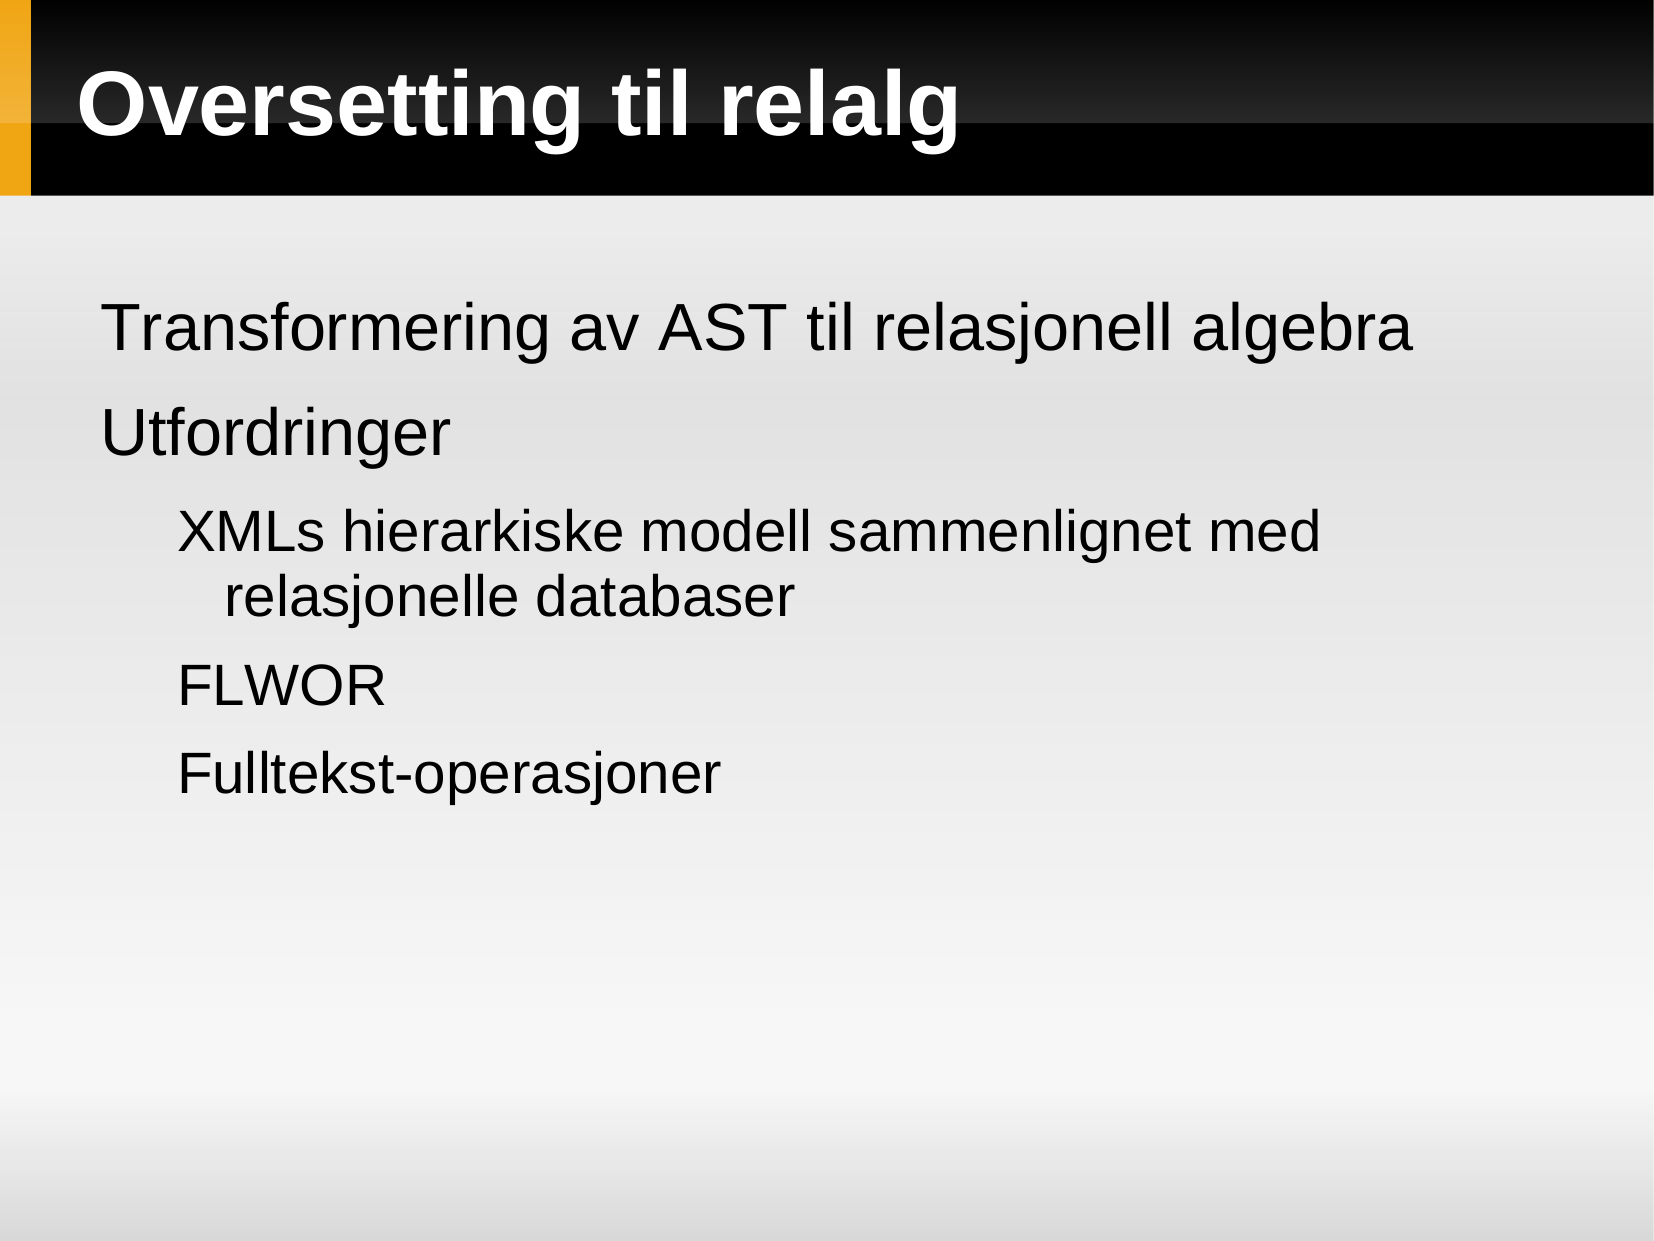

# Oversetting til relalg
Transformering av AST til relasjonell algebra
Utfordringer
XMLs hierarkiske modell sammenlignet med relasjonelle databaser
FLWOR
Fulltekst-operasjoner